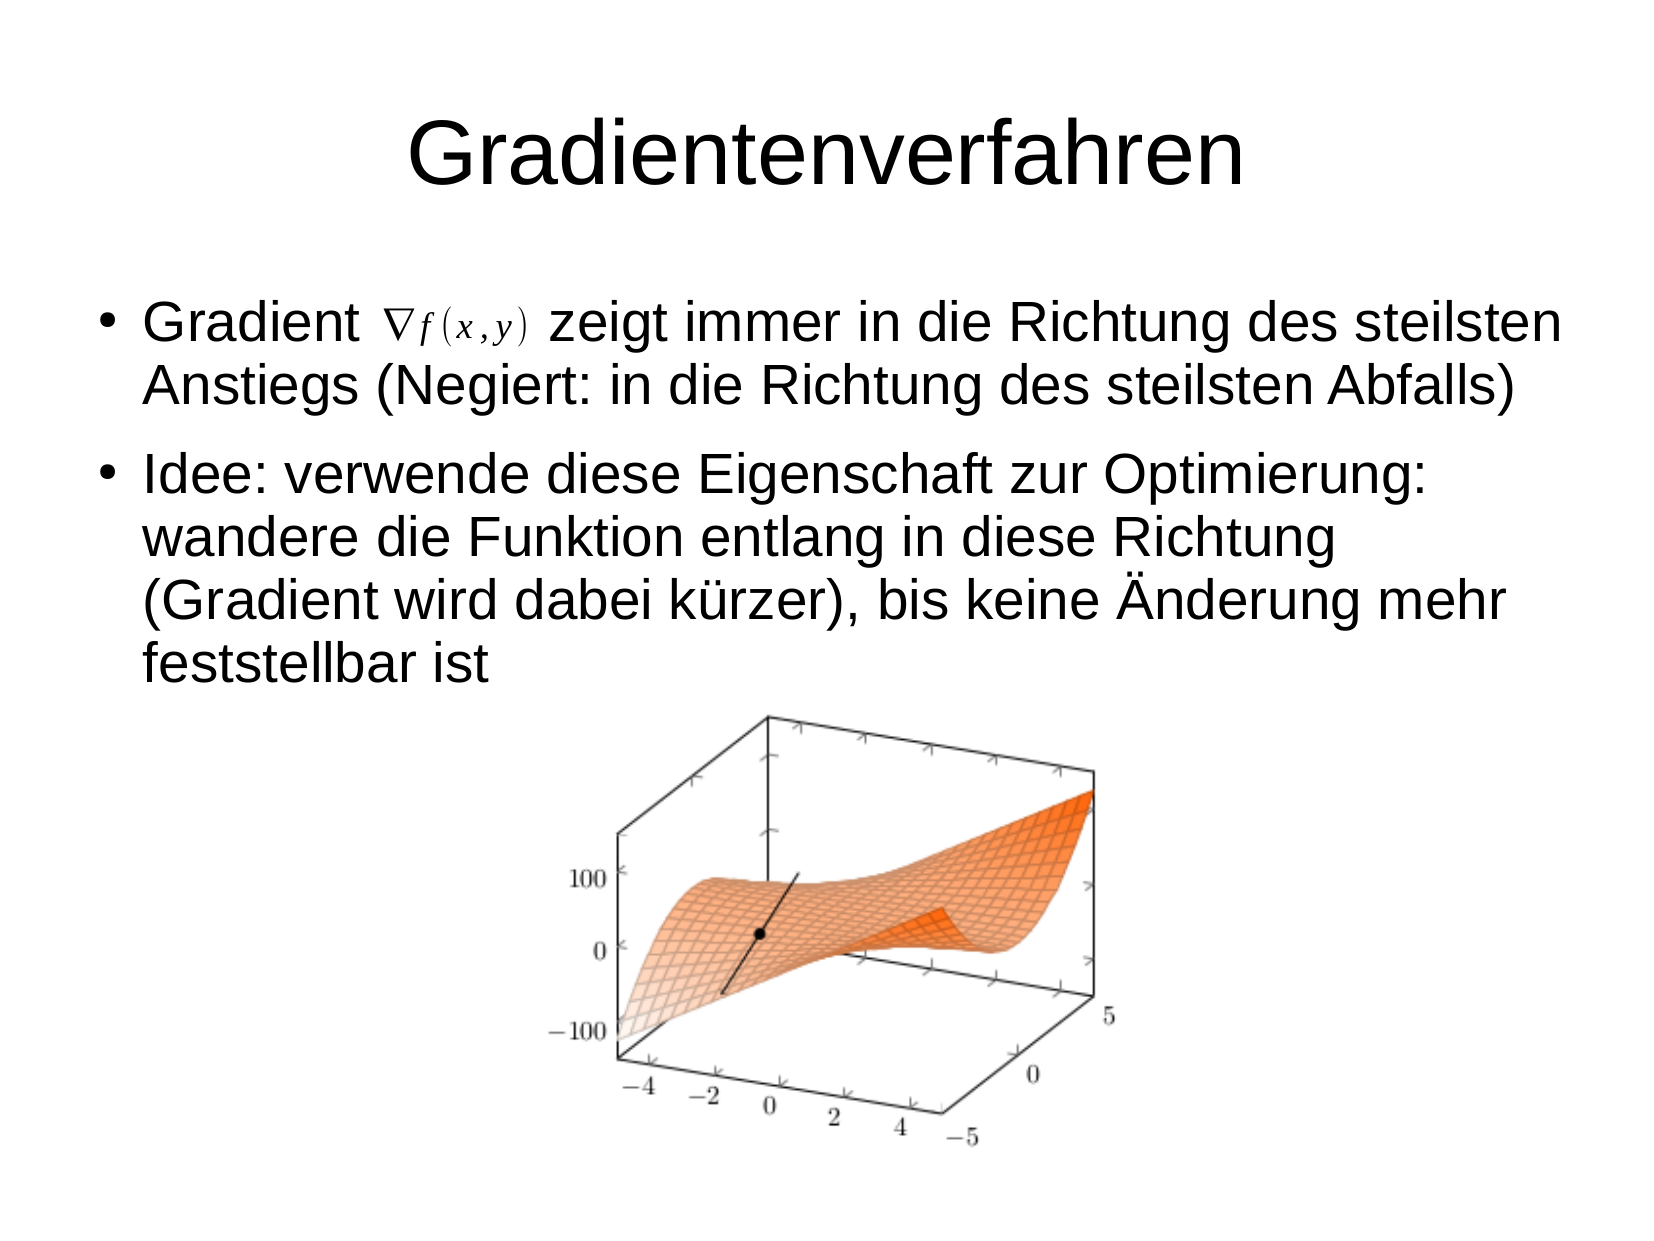

# Gradientenverfahren
Gradient zeigt immer in die Richtung des steilsten Anstiegs (Negiert: in die Richtung des steilsten Abfalls)
Idee: verwende diese Eigenschaft zur Optimierung: wandere die Funktion entlang in diese Richtung (Gradient wird dabei kürzer), bis keine Änderung mehr feststellbar ist